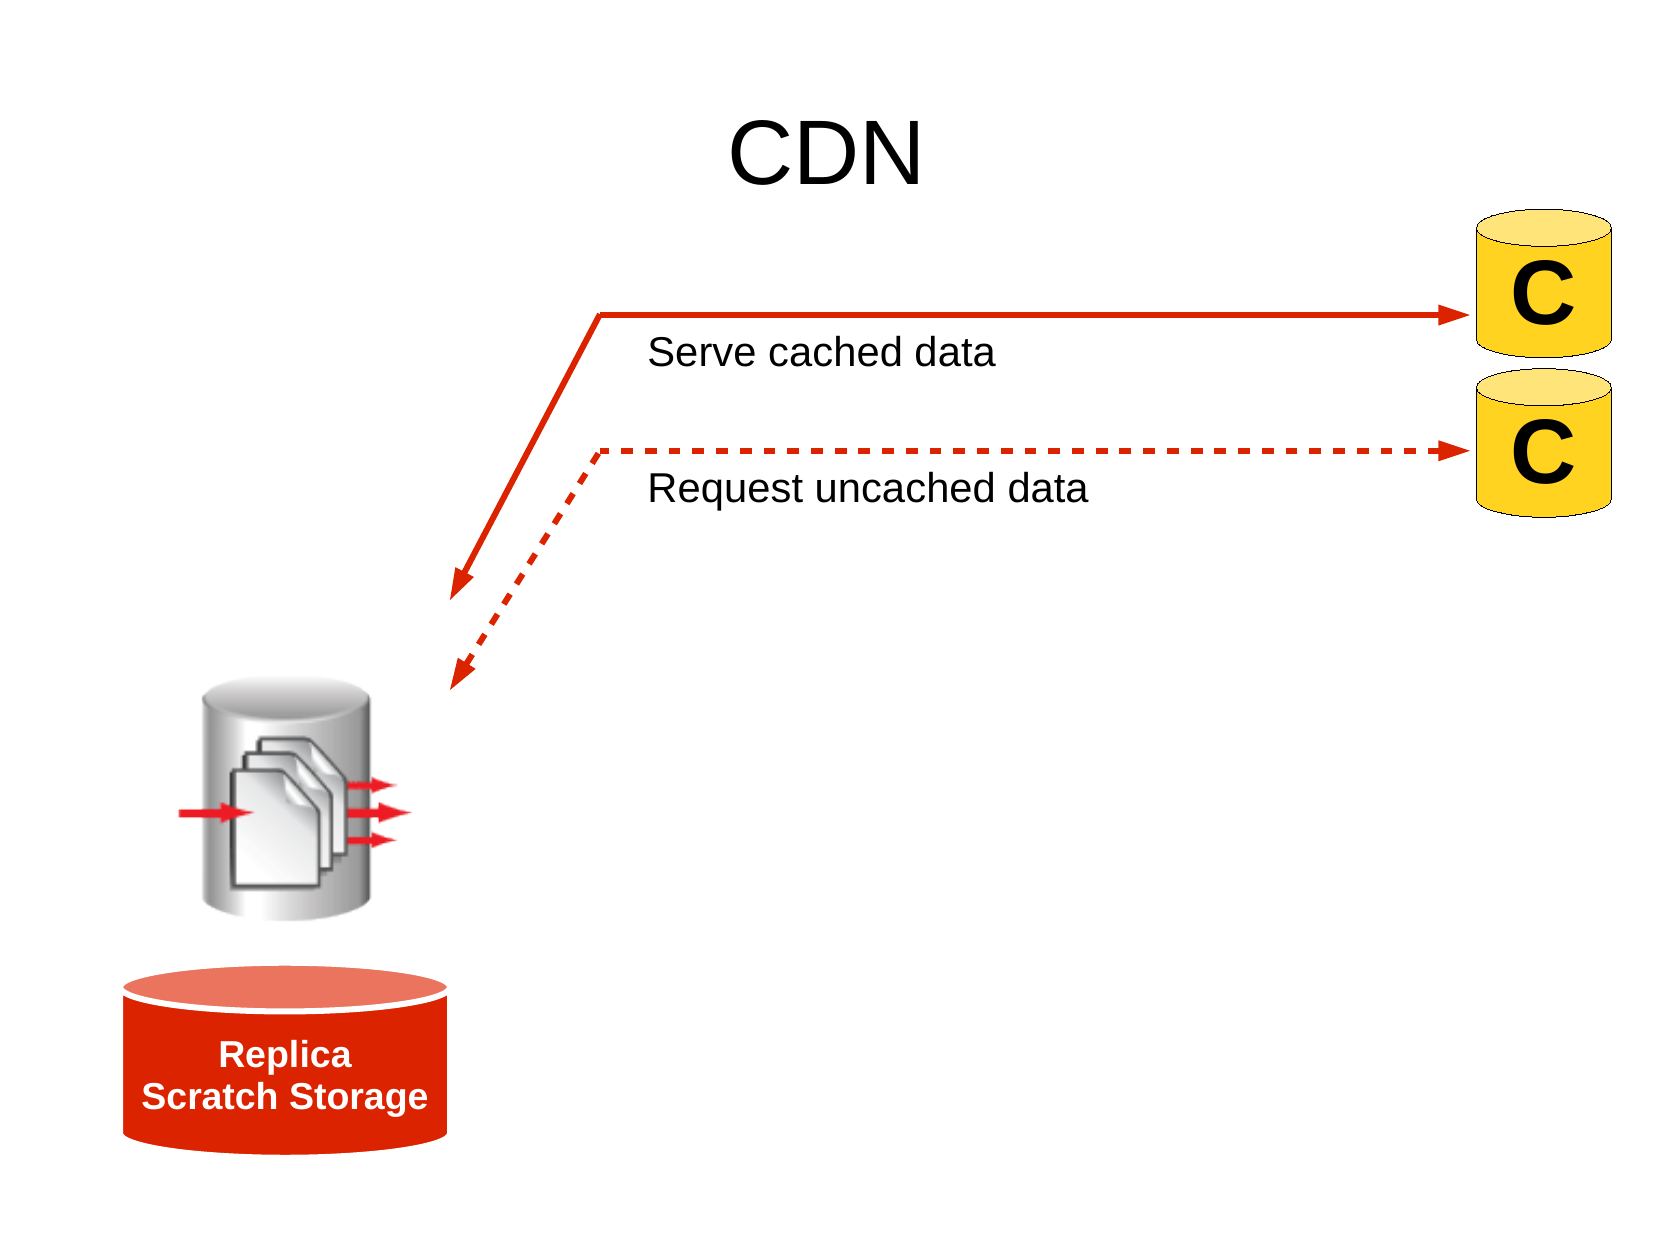

# CDN
C
Serve cached data
C
Request uncached data
Replica
Scratch Storage